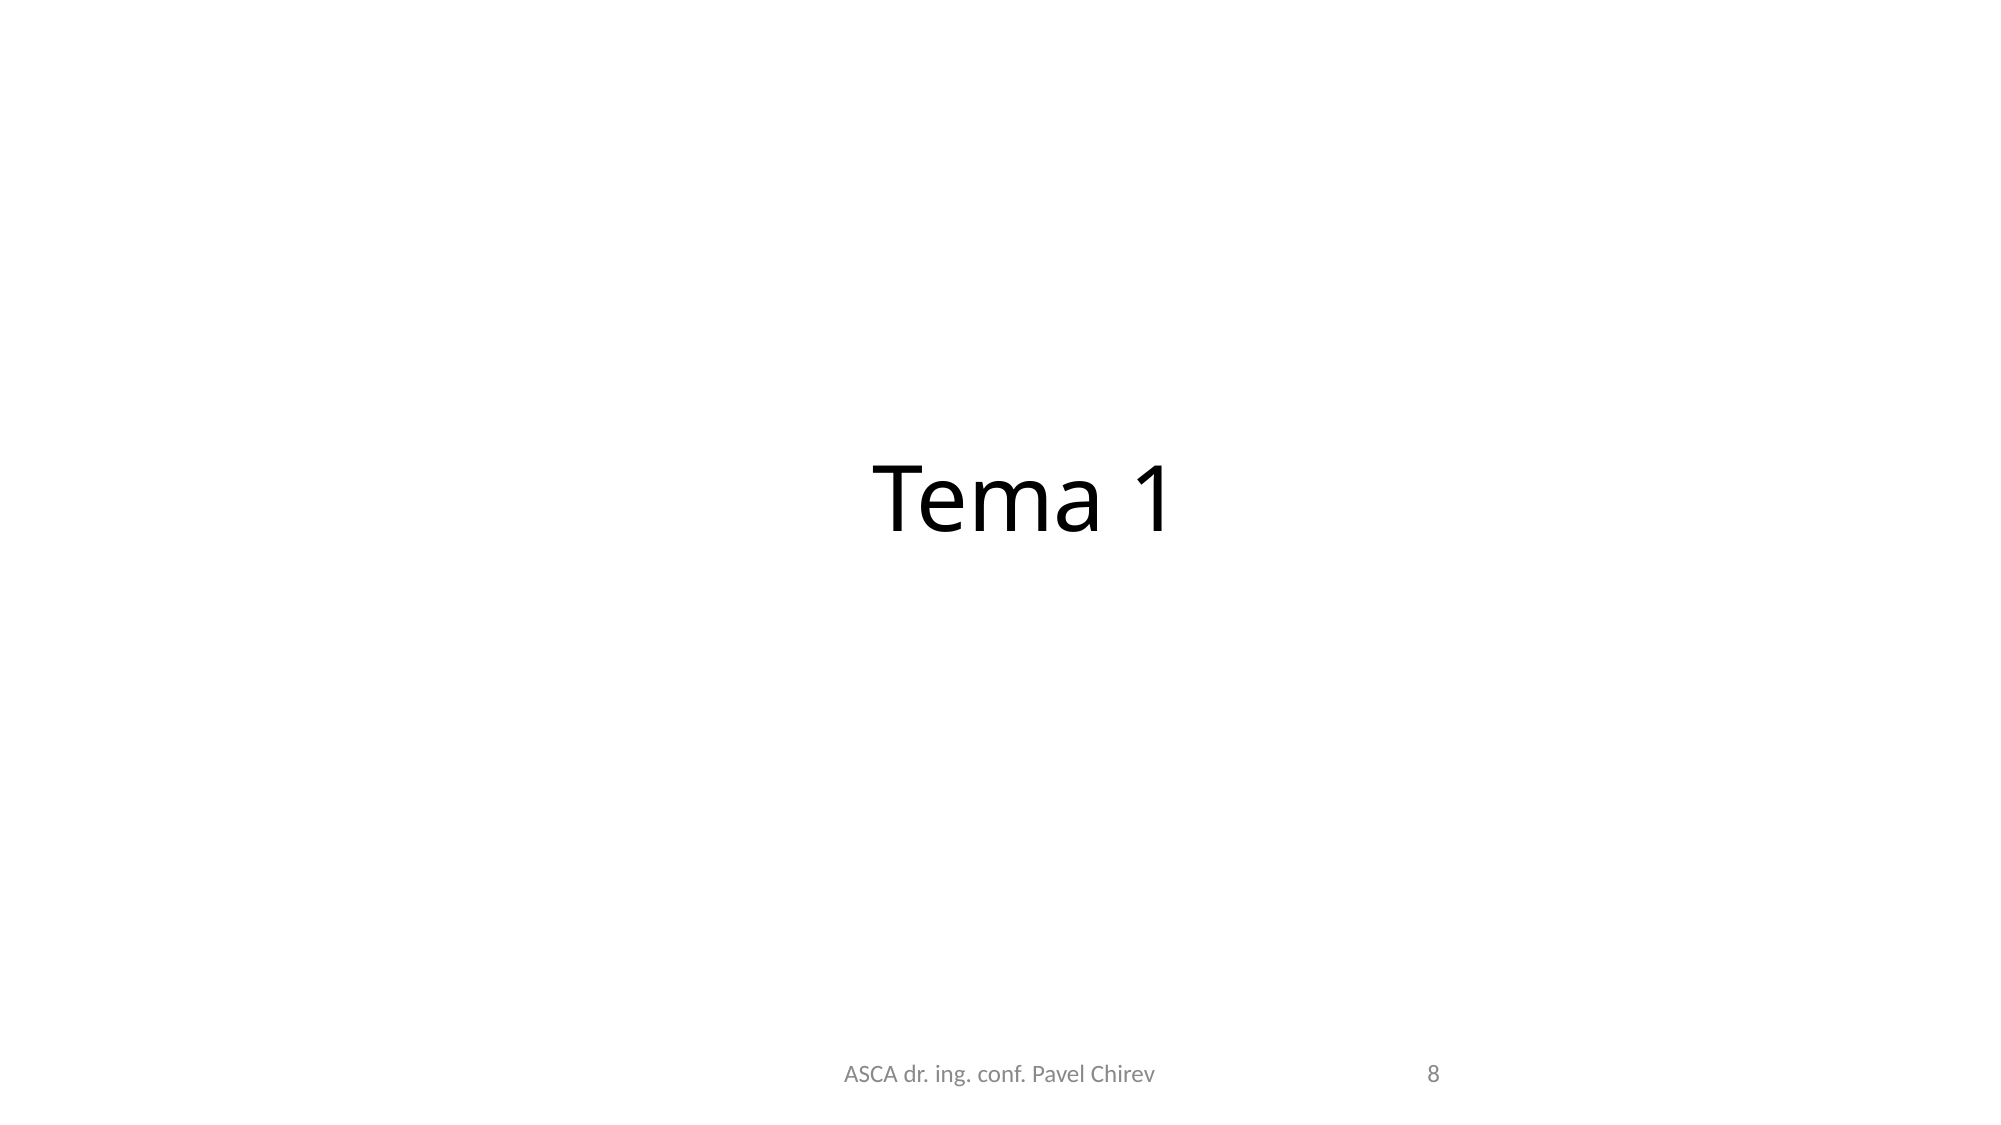

# Tema 1
ASCA dr. ing. conf. Pavel Chirev
8